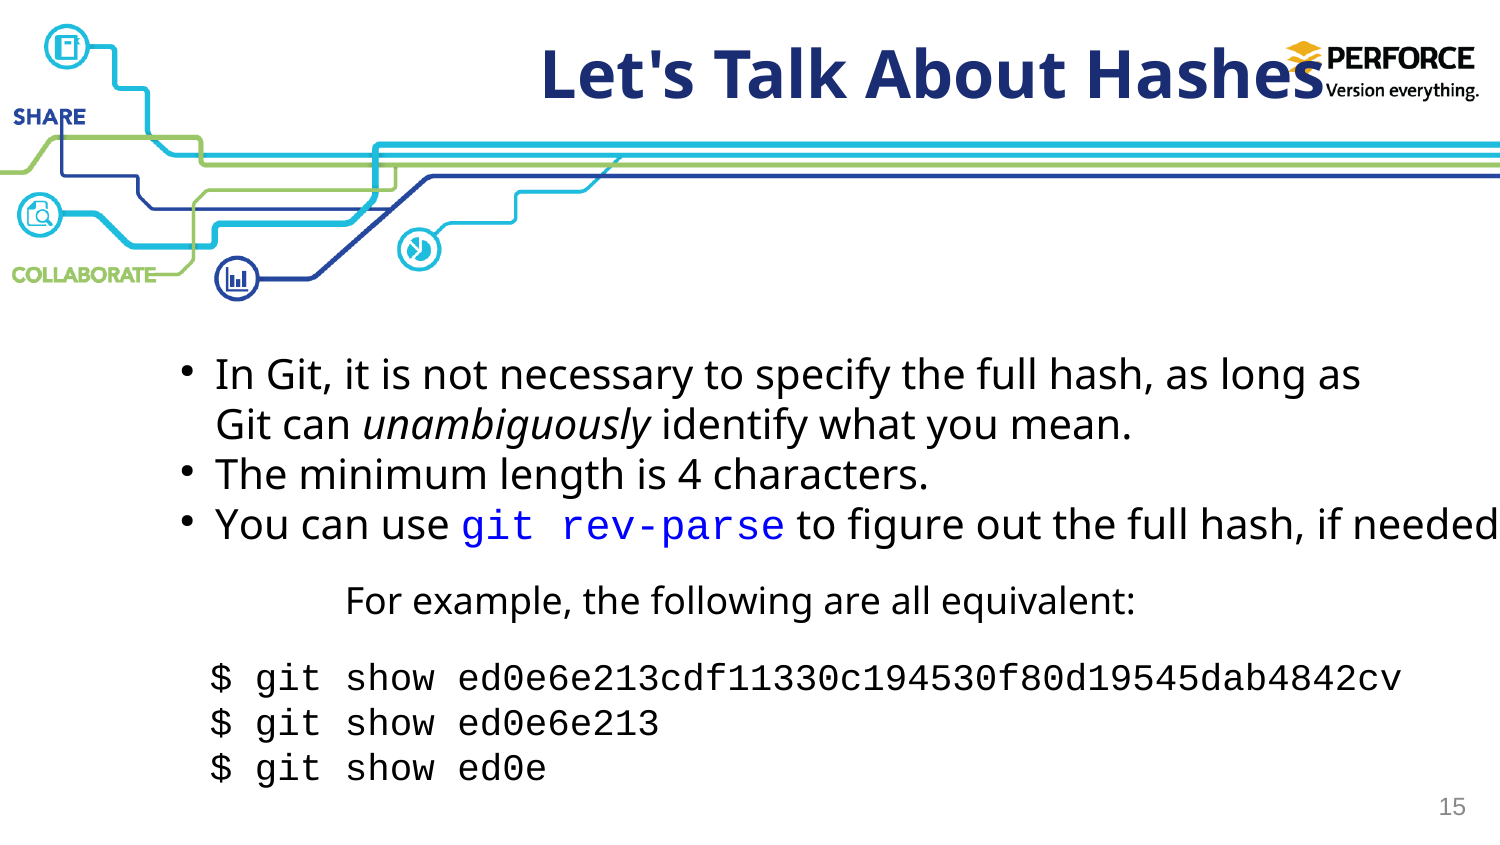

# Let's Talk About Hashes
In Git, it is not necessary to specify the full hash, as long as
Git can unambiguously identify what you mean.
The minimum length is 4 characters.
You can use git rev-parse to figure out the full hash, if needed.
For example, the following are all equivalent:
$ git show ed0e6e213cdf11330c194530f80d19545dab4842cv
$ git show ed0e6e213
$ git show ed0e